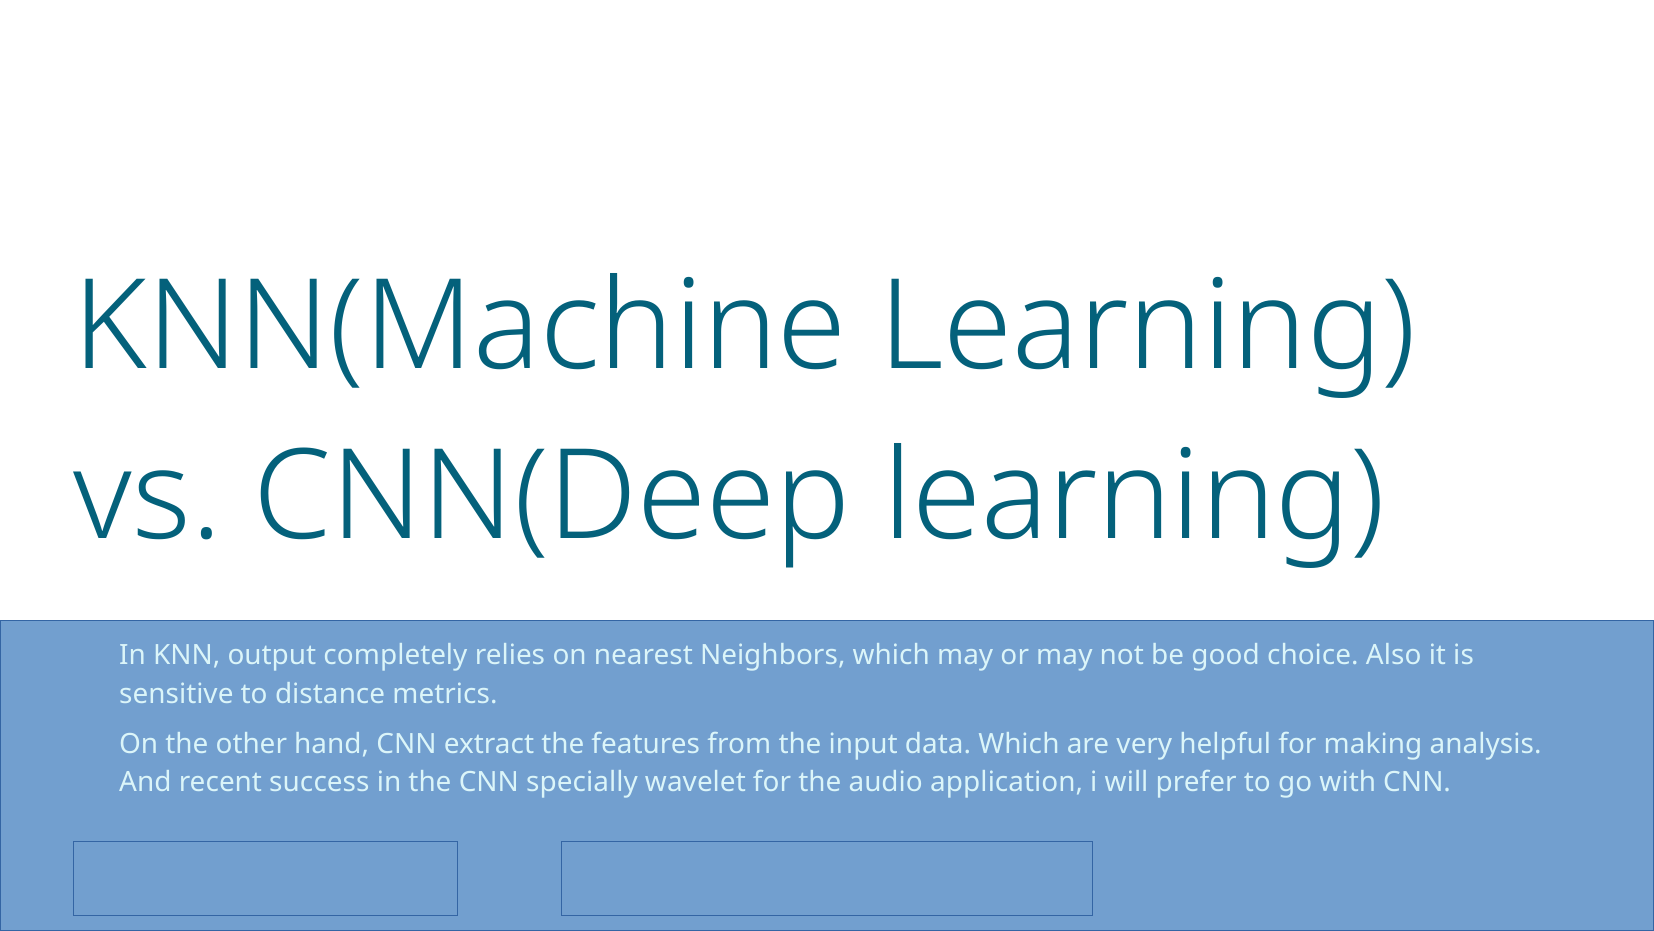

# KNN(Machine Learning) vs. CNN(Deep learning)
In KNN, output completely relies on nearest Neighbors, which may or may not be good choice. Also it is sensitive to distance metrics.
On the other hand, CNN extract the features from the input data. Which are very helpful for making analysis. And recent success in the CNN specially wavelet for the audio application, i will prefer to go with CNN.